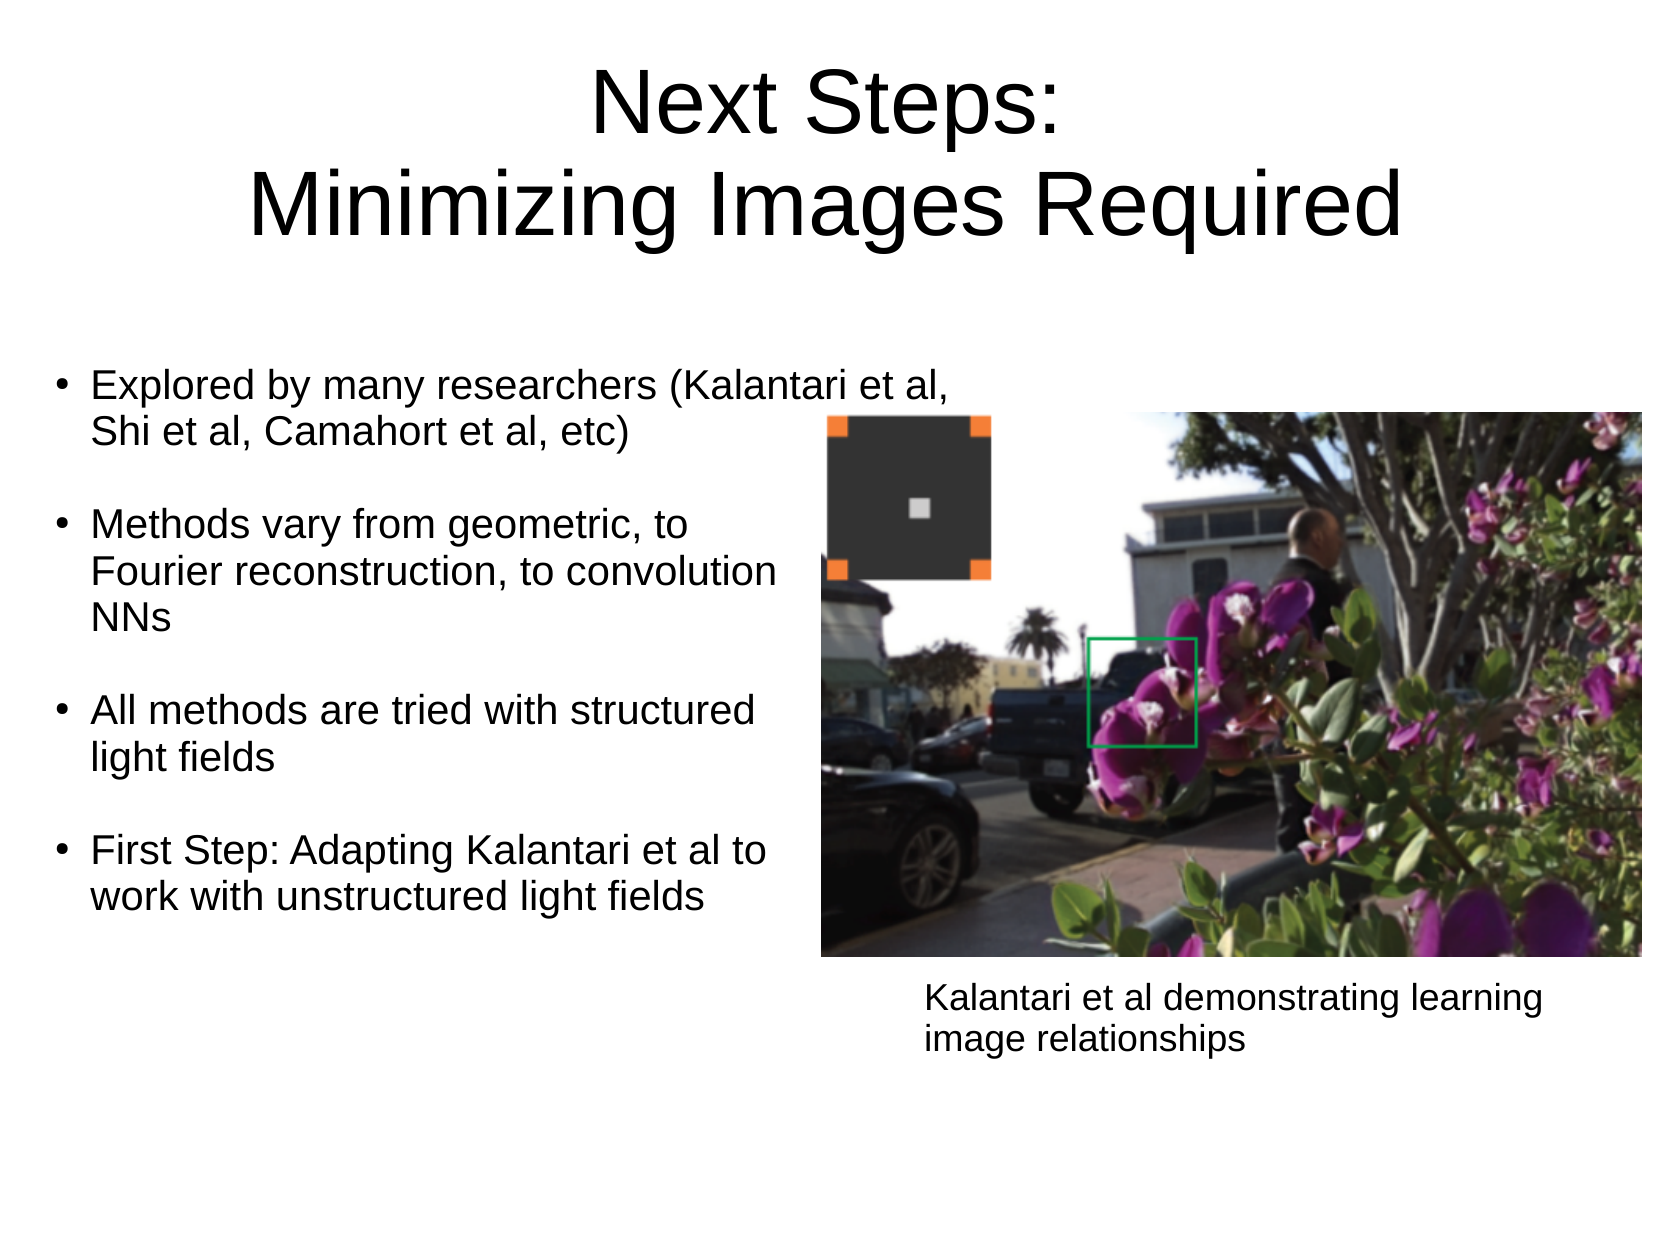

# Next Steps: Minimizing Images Required
Explored by many researchers (Kalantari et al,
Shi et al, Camahort et al, etc)
Methods vary from geometric, to
Fourier reconstruction, to convolution
NNs
All methods are tried with structured
light fields
First Step: Adapting Kalantari et al to
work with unstructured light fields
Kalantari et al demonstrating learning
image relationships